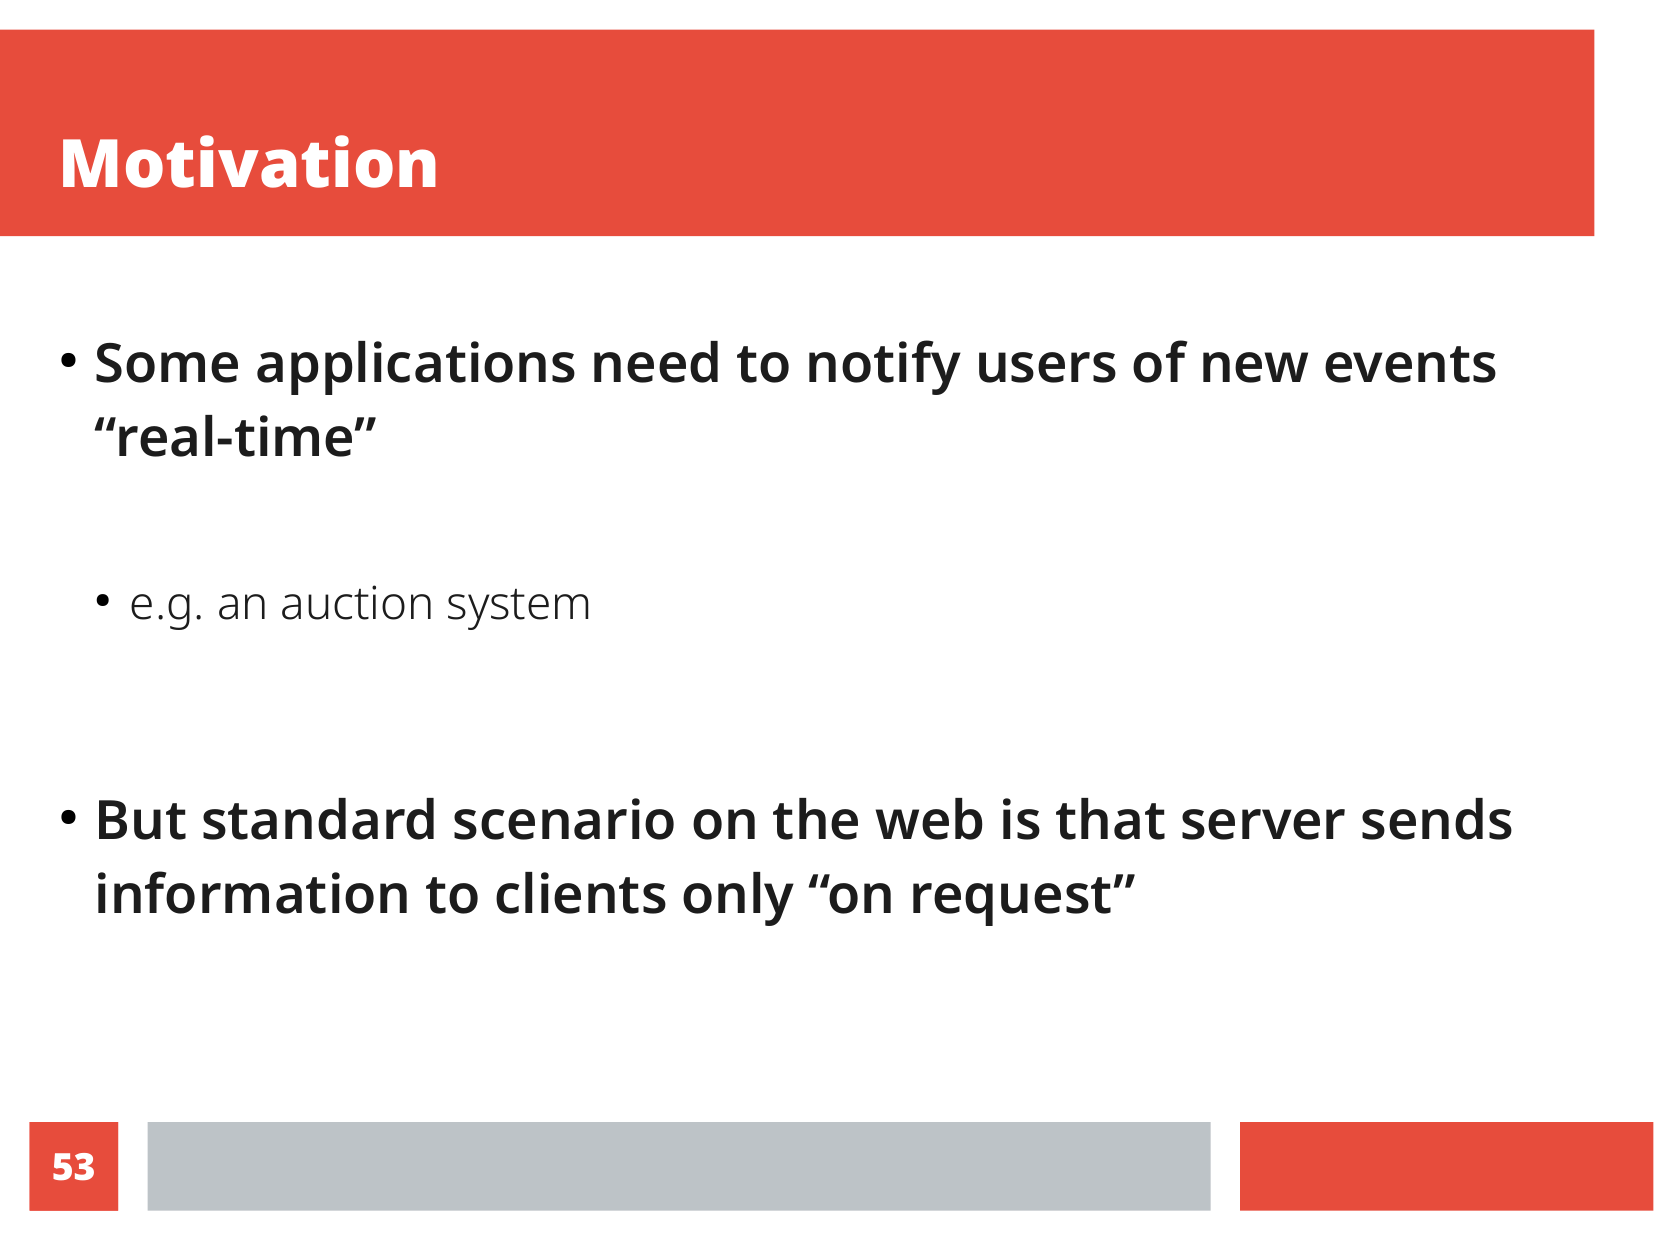

# Motivation
Some applications need to notify users of new events “real-time”
e.g. an auction system
But standard scenario on the web is that server sends information to clients only “on request”
53